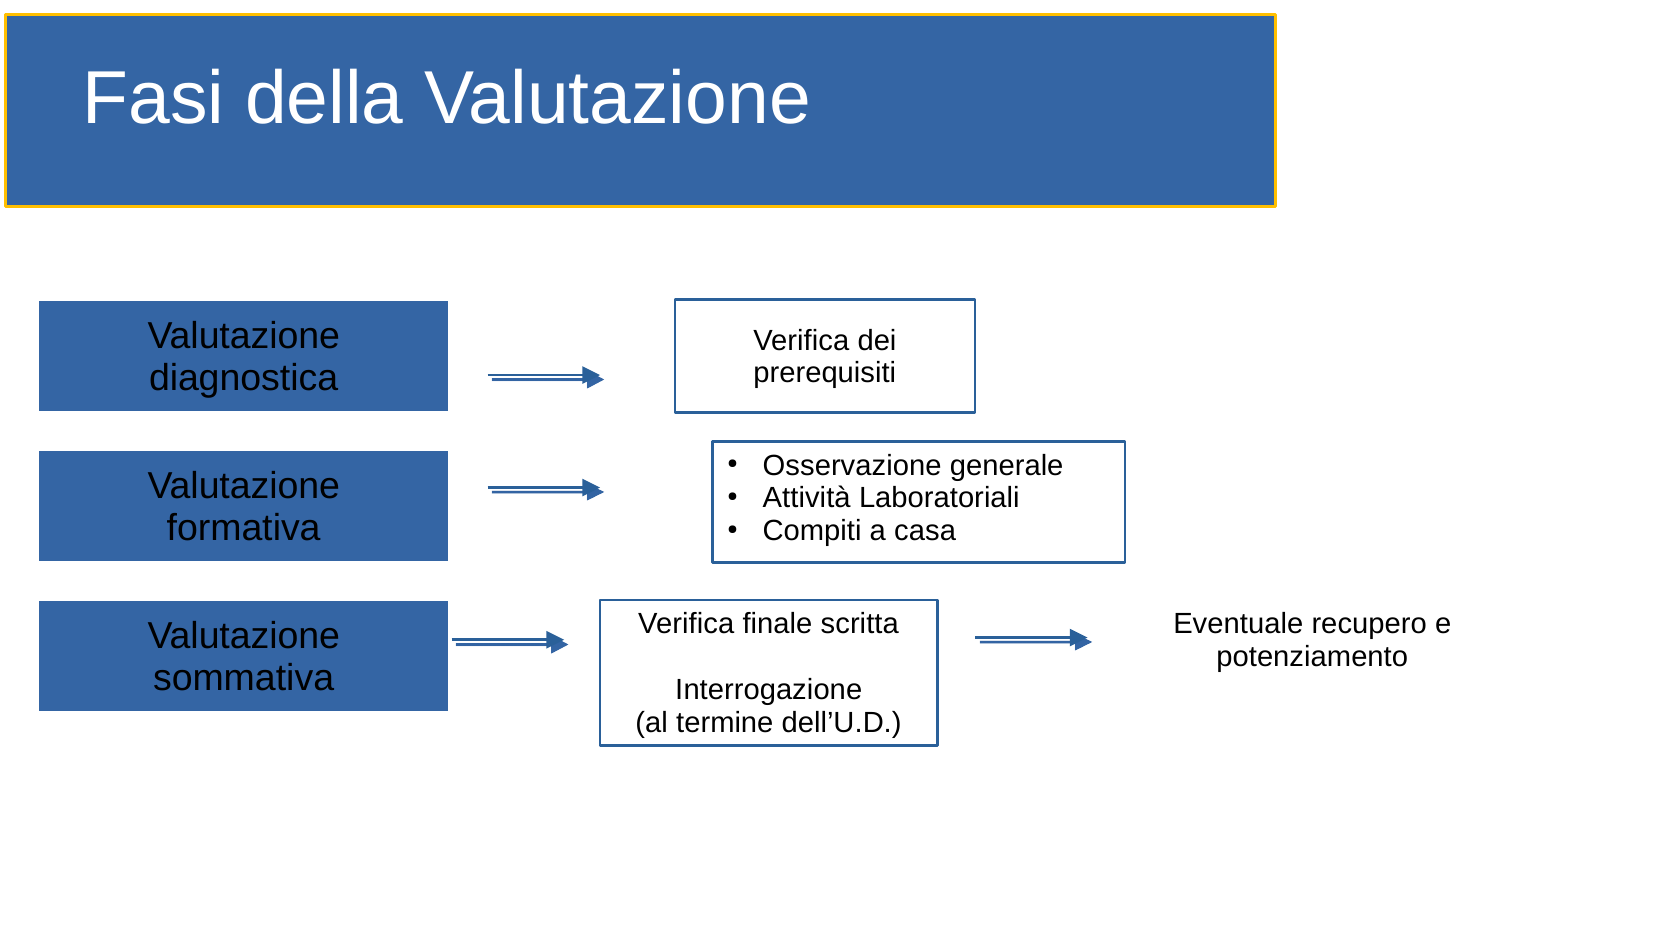

# Fasi della Valutazione
Valutazione diagnostica
Verifica dei prerequisiti
Osservazione generale
Attività Laboratoriali
Compiti a casa
Valutazione
formativa
Valutazione
sommativa
Verifica finale scritta
Interrogazione
(al termine dell’U.D.)
Eventuale recupero e potenziamento